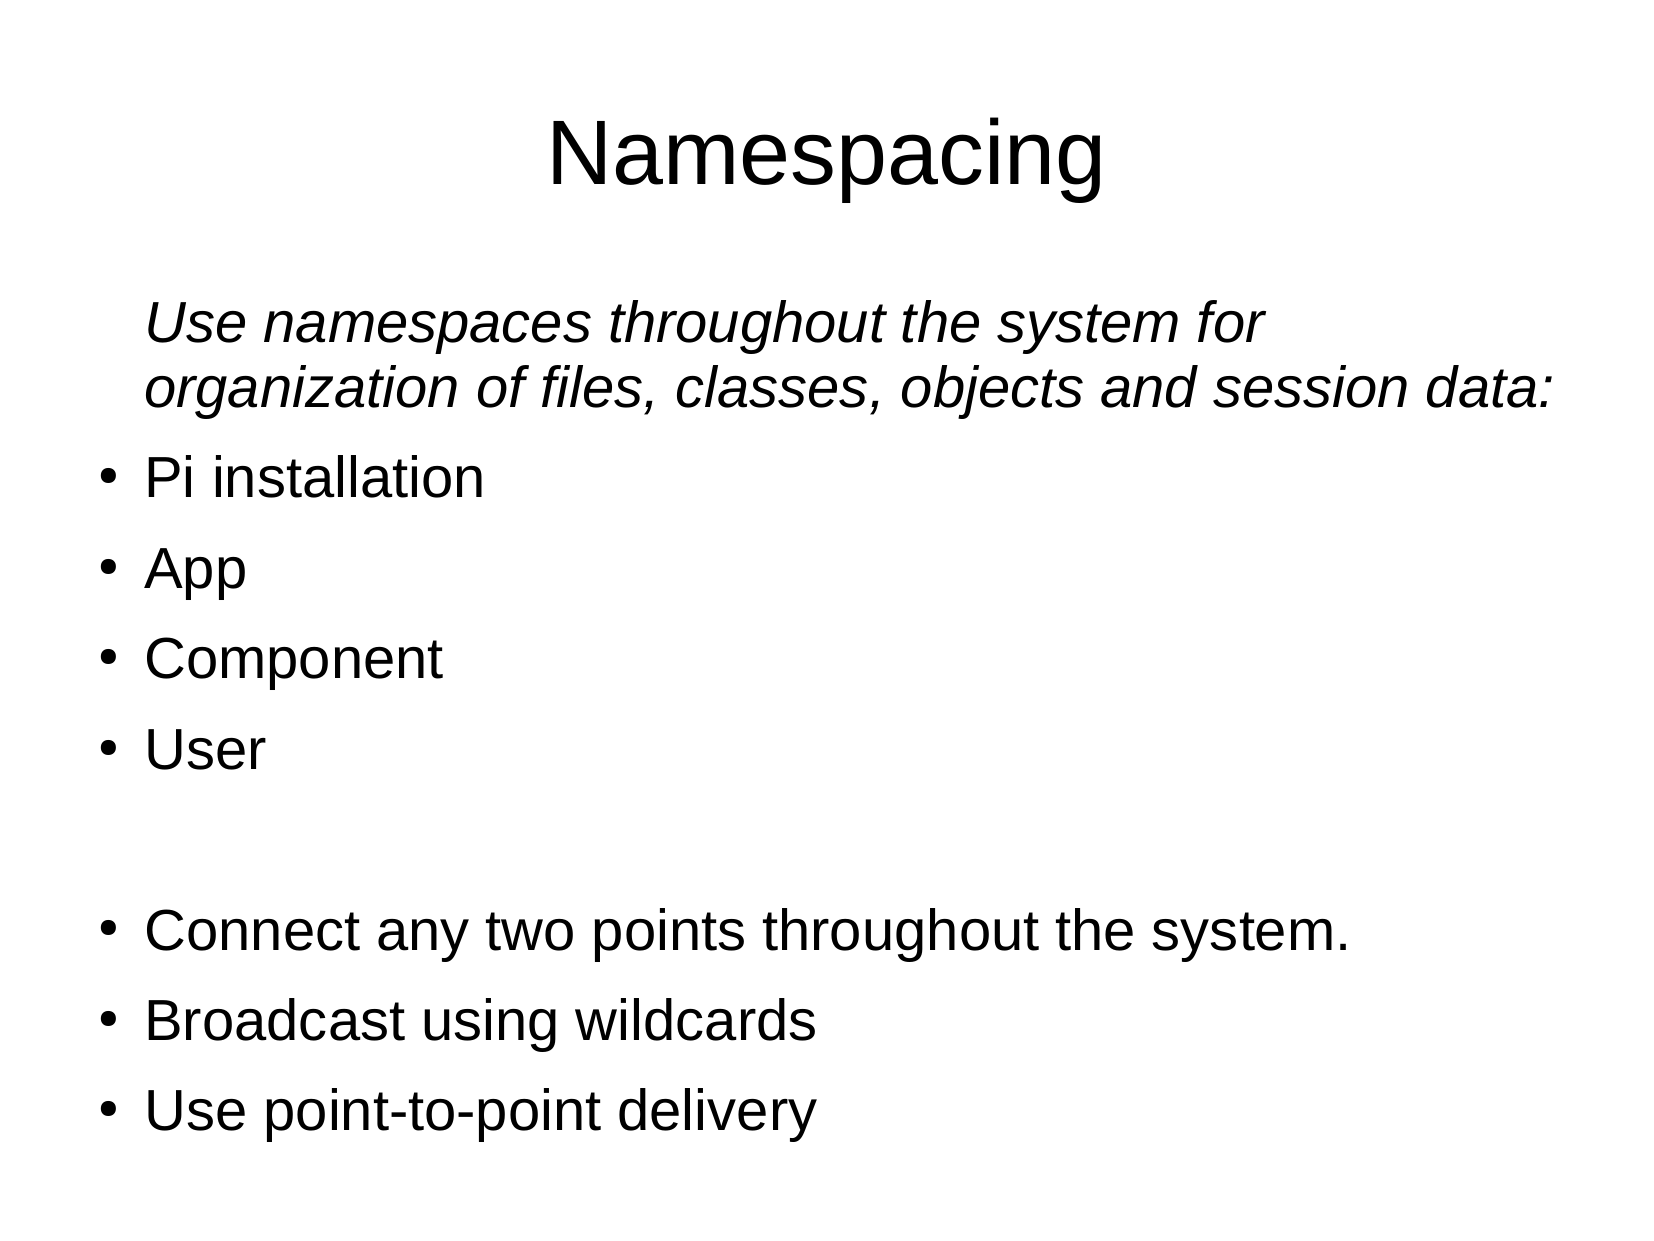

# Namespacing
Use namespaces throughout the system for organization of files, classes, objects and session data:
Pi installation
App
Component
User
Connect any two points throughout the system.
Broadcast using wildcards
Use point-to-point delivery